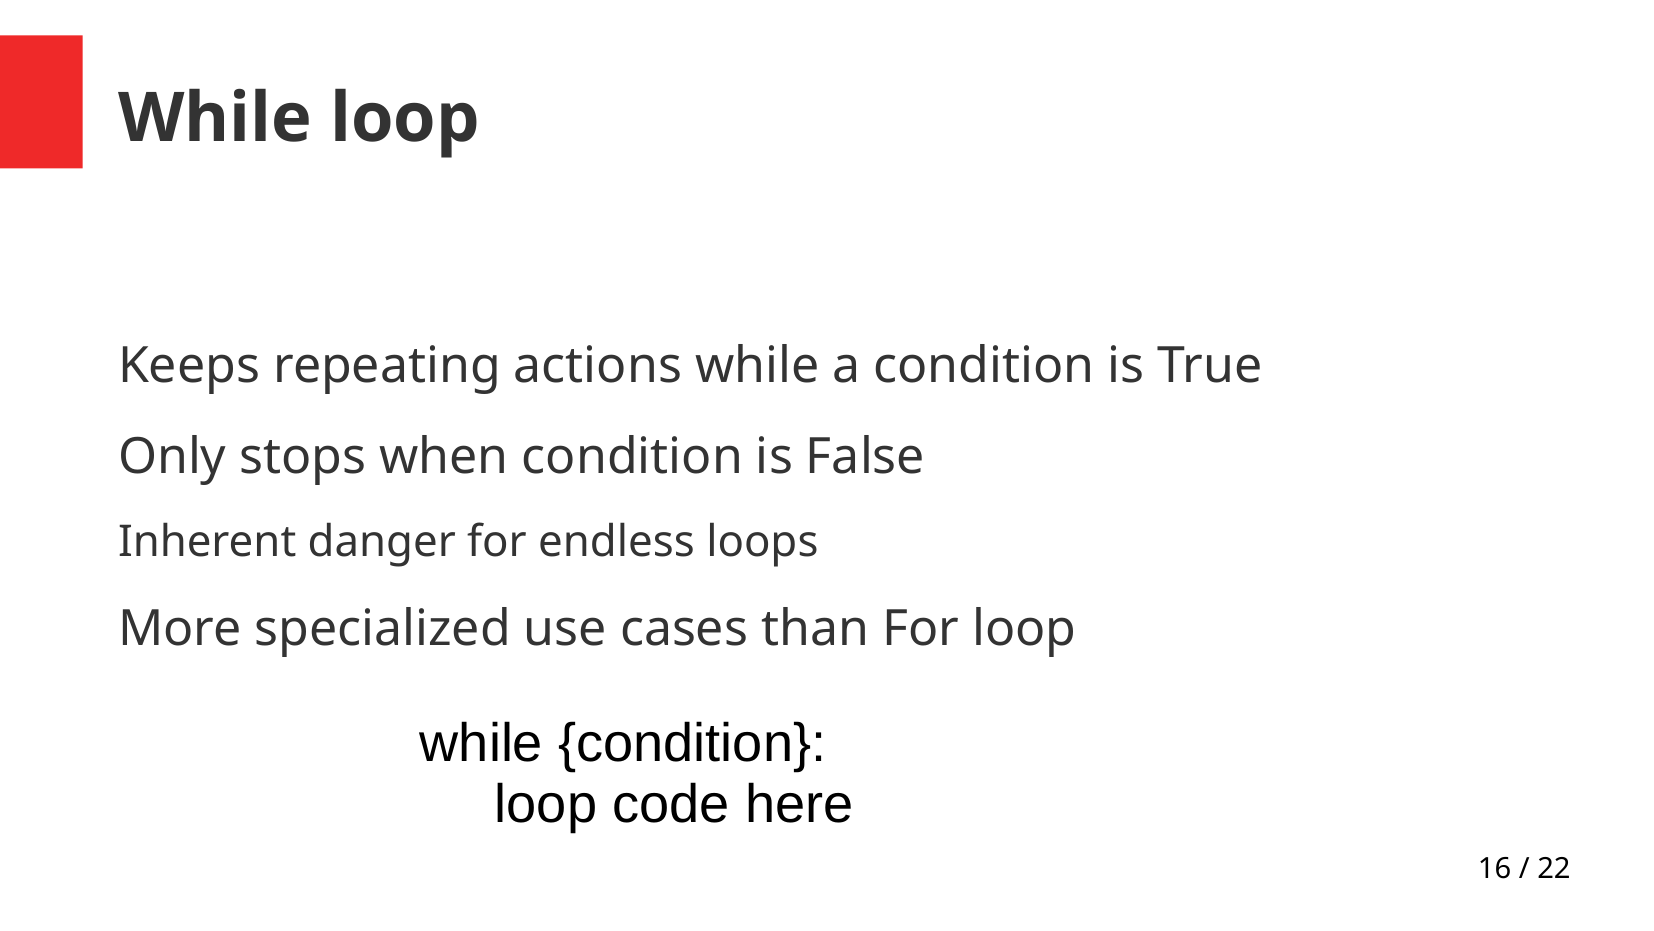

# While loop
Keeps repeating actions while a condition is True
Only stops when condition is False
Inherent danger for endless loops
More specialized use cases than For loop
while {condition}:
	loop code here
16